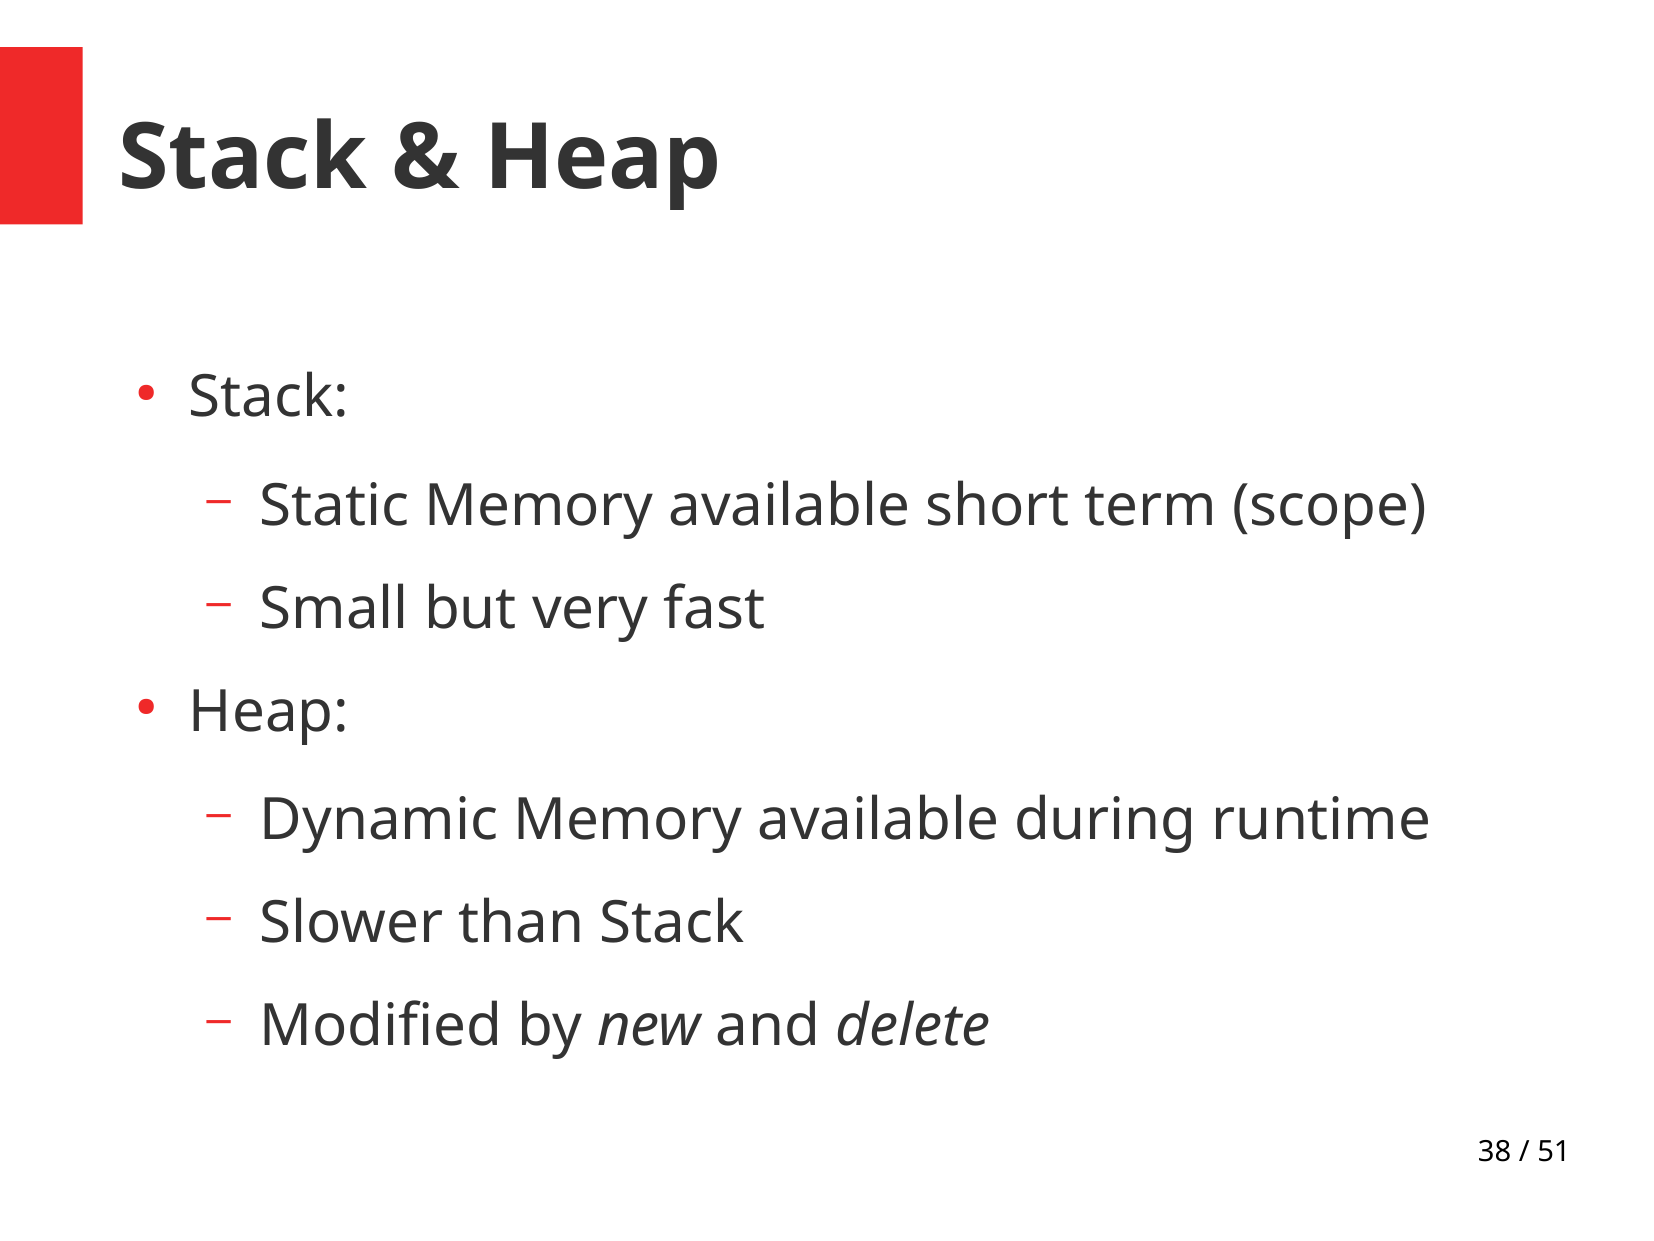

# Stack & Heap
Stack:
Static Memory available short term (scope)
Small but very fast
Heap:
Dynamic Memory available during runtime
Slower than Stack
Modified by new and delete
38